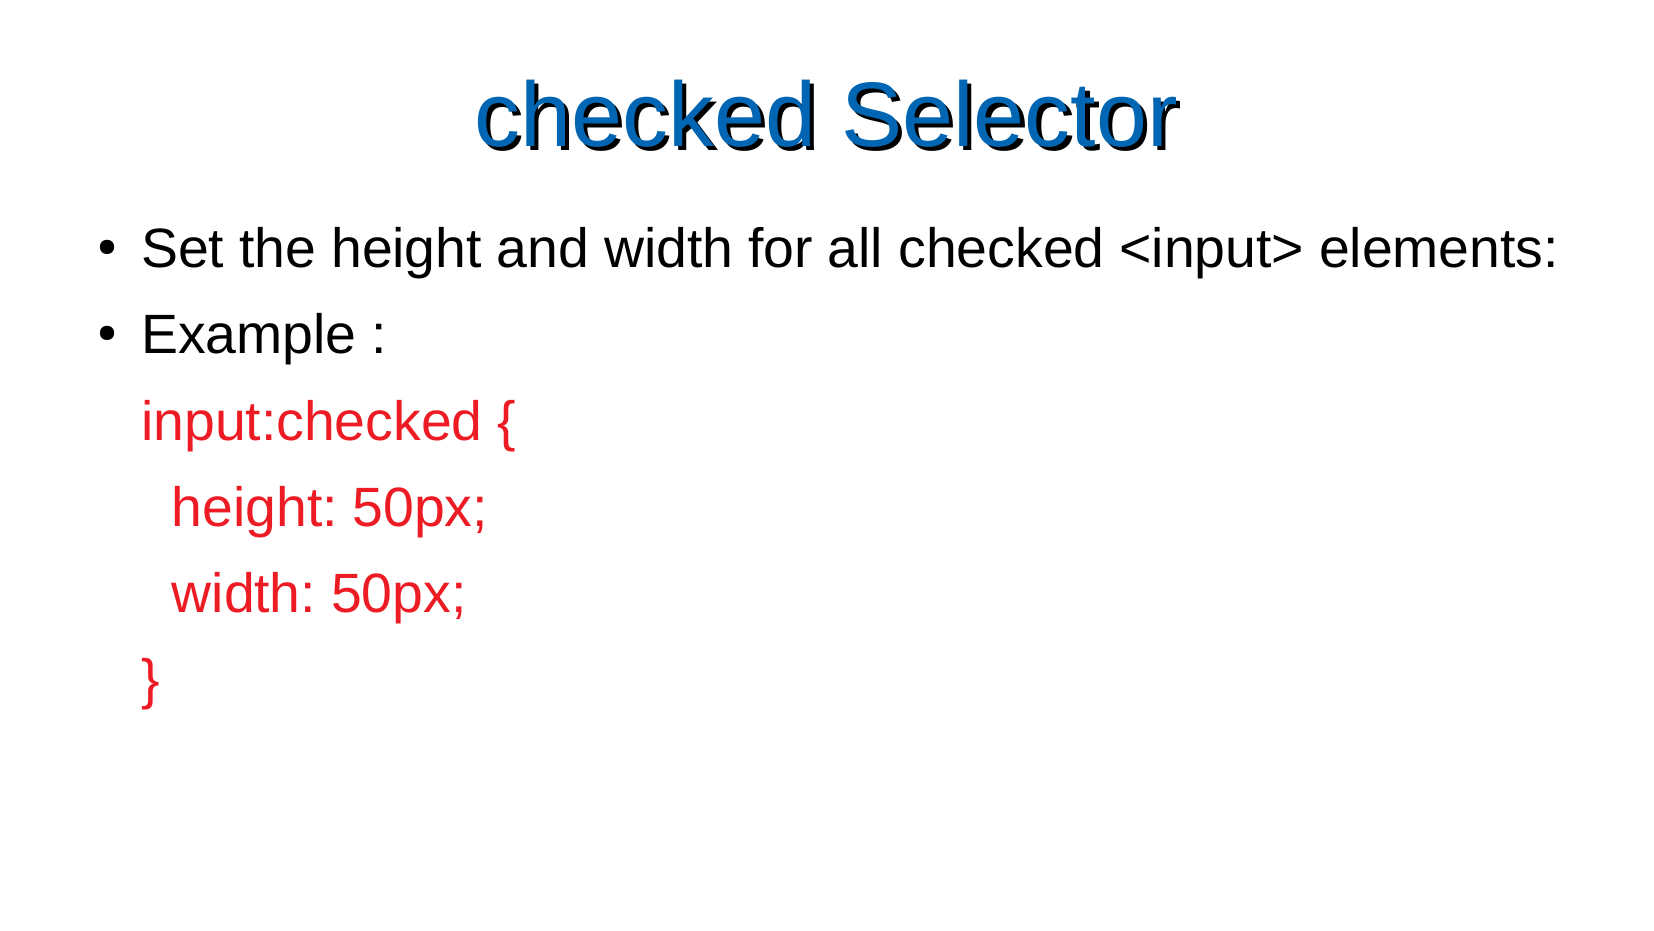

# checked Selector
Set the height and width for all checked <input> elements:
Example :
input:checked {
 height: 50px;
 width: 50px;
}